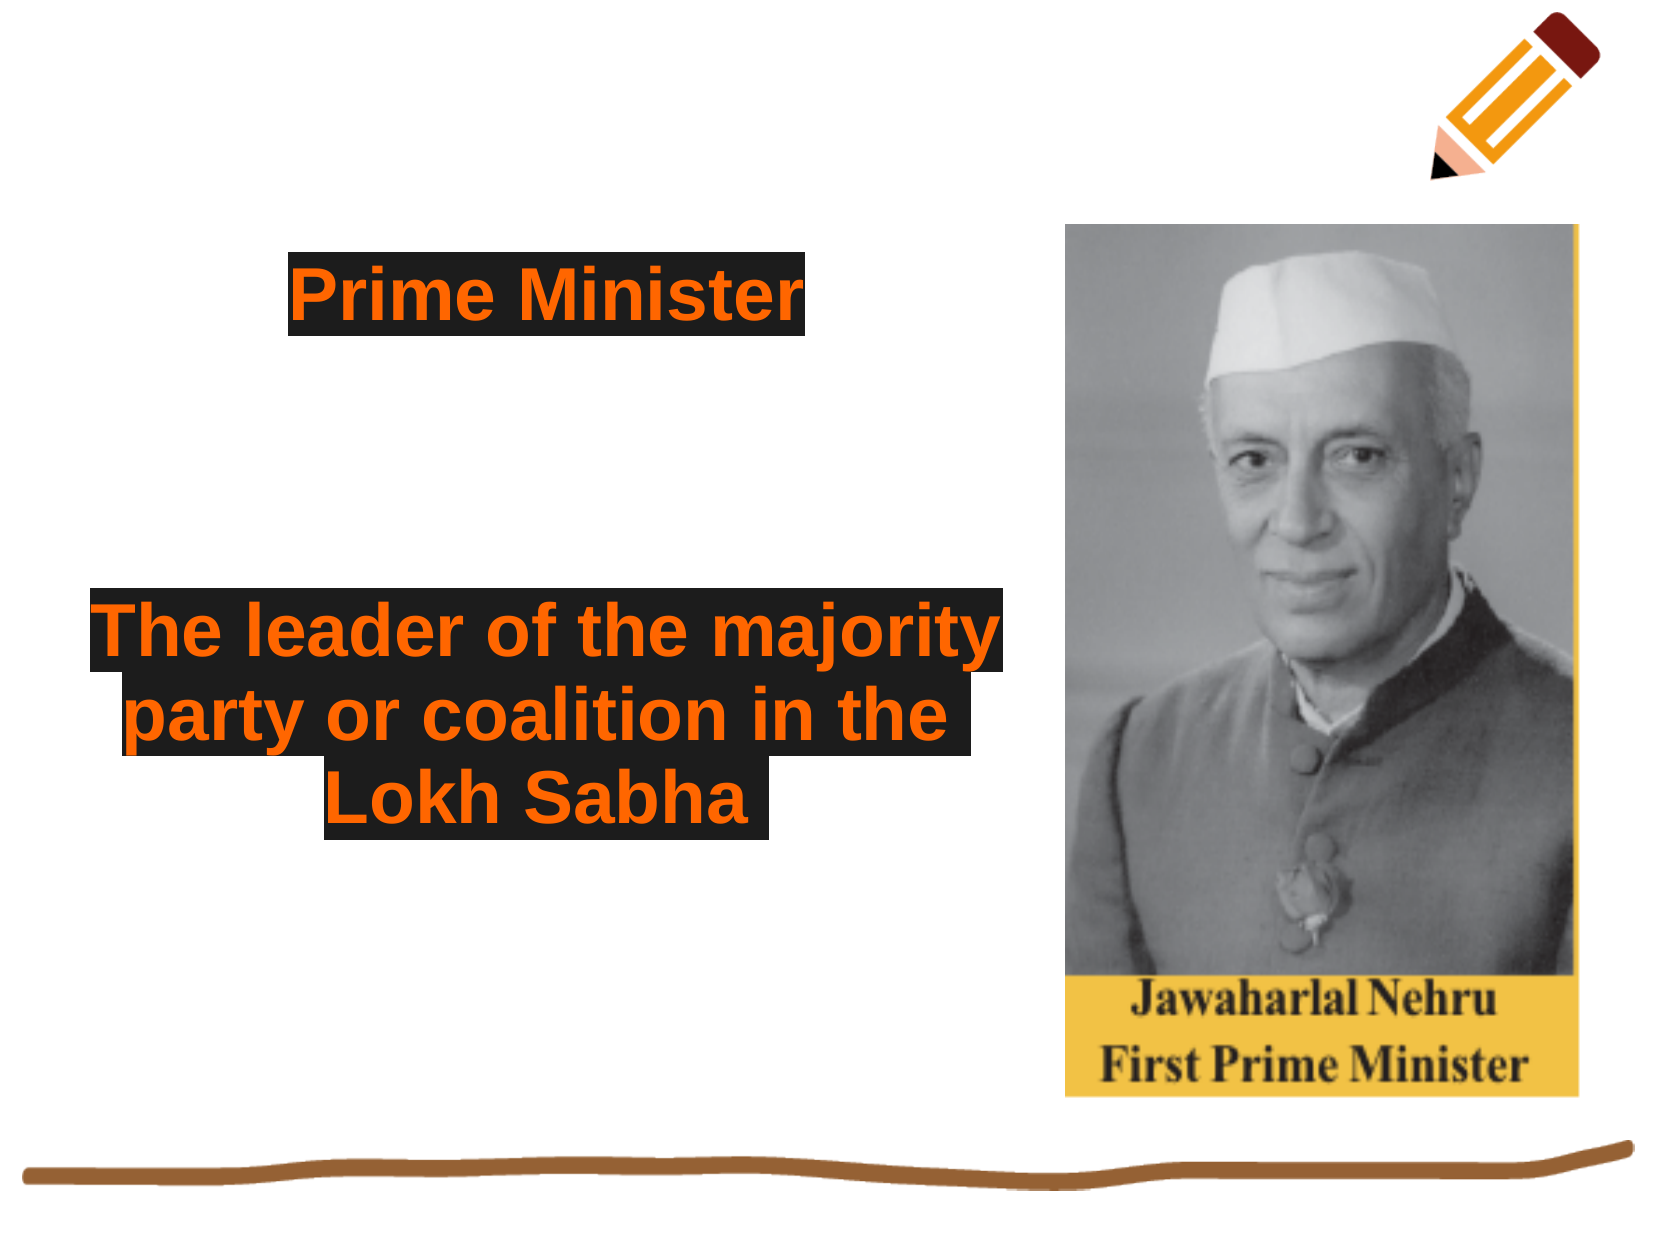

# Prime Minister The leader of the majority party or coalition in the Lokh Sabha